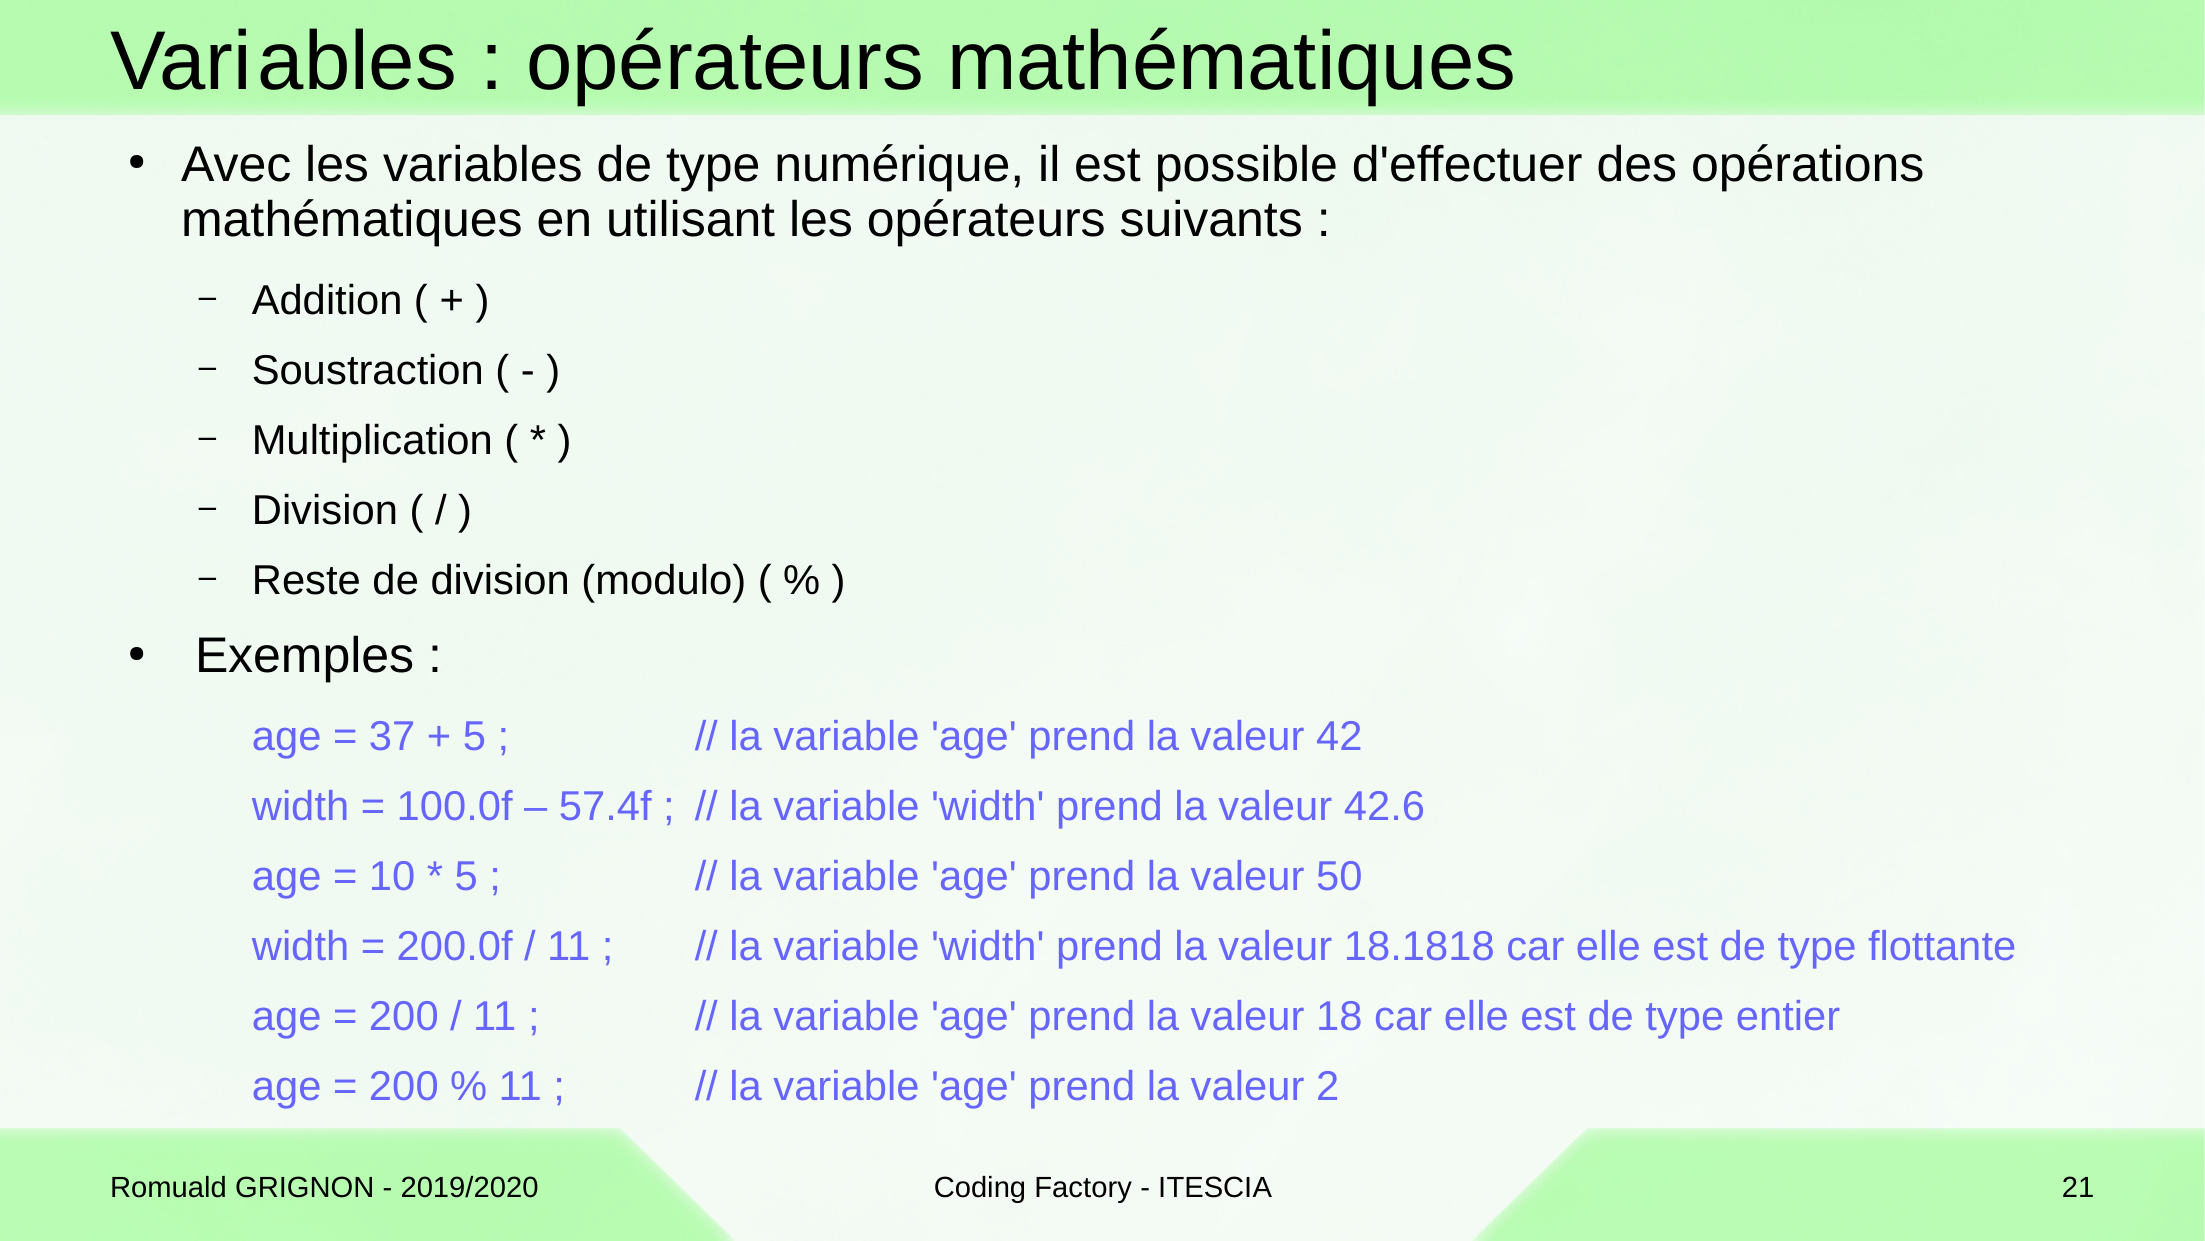

# Vari	ables : opérateurs mathématiques
Avec les variables de type numérique, il est possible d'effectuer des opérations mathématiques en utilisant les opérateurs suivants :
Addition ( + )
Soustraction ( - )
Multiplication ( * )
Division ( / )
Reste de division (modulo) ( % )
 Exemples :
age = 37 + 5 ;			// la variable 'age' prend la valeur 42
width = 100.0f – 57.4f ;	// la variable 'width' prend la valeur 42.6
age = 10 * 5 ;			// la variable 'age' prend la valeur 50
width = 200.0f / 11 ;		// la variable 'width' prend la valeur 18.1818 car elle est de type flottante
age = 200 / 11 ;			// la variable 'age' prend la valeur 18 car elle est de type entier
age = 200 % 11 ;		// la variable 'age' prend la valeur 2
Romuald GRIGNON - 2019/2020
Coding Factory - ITESCIA
21